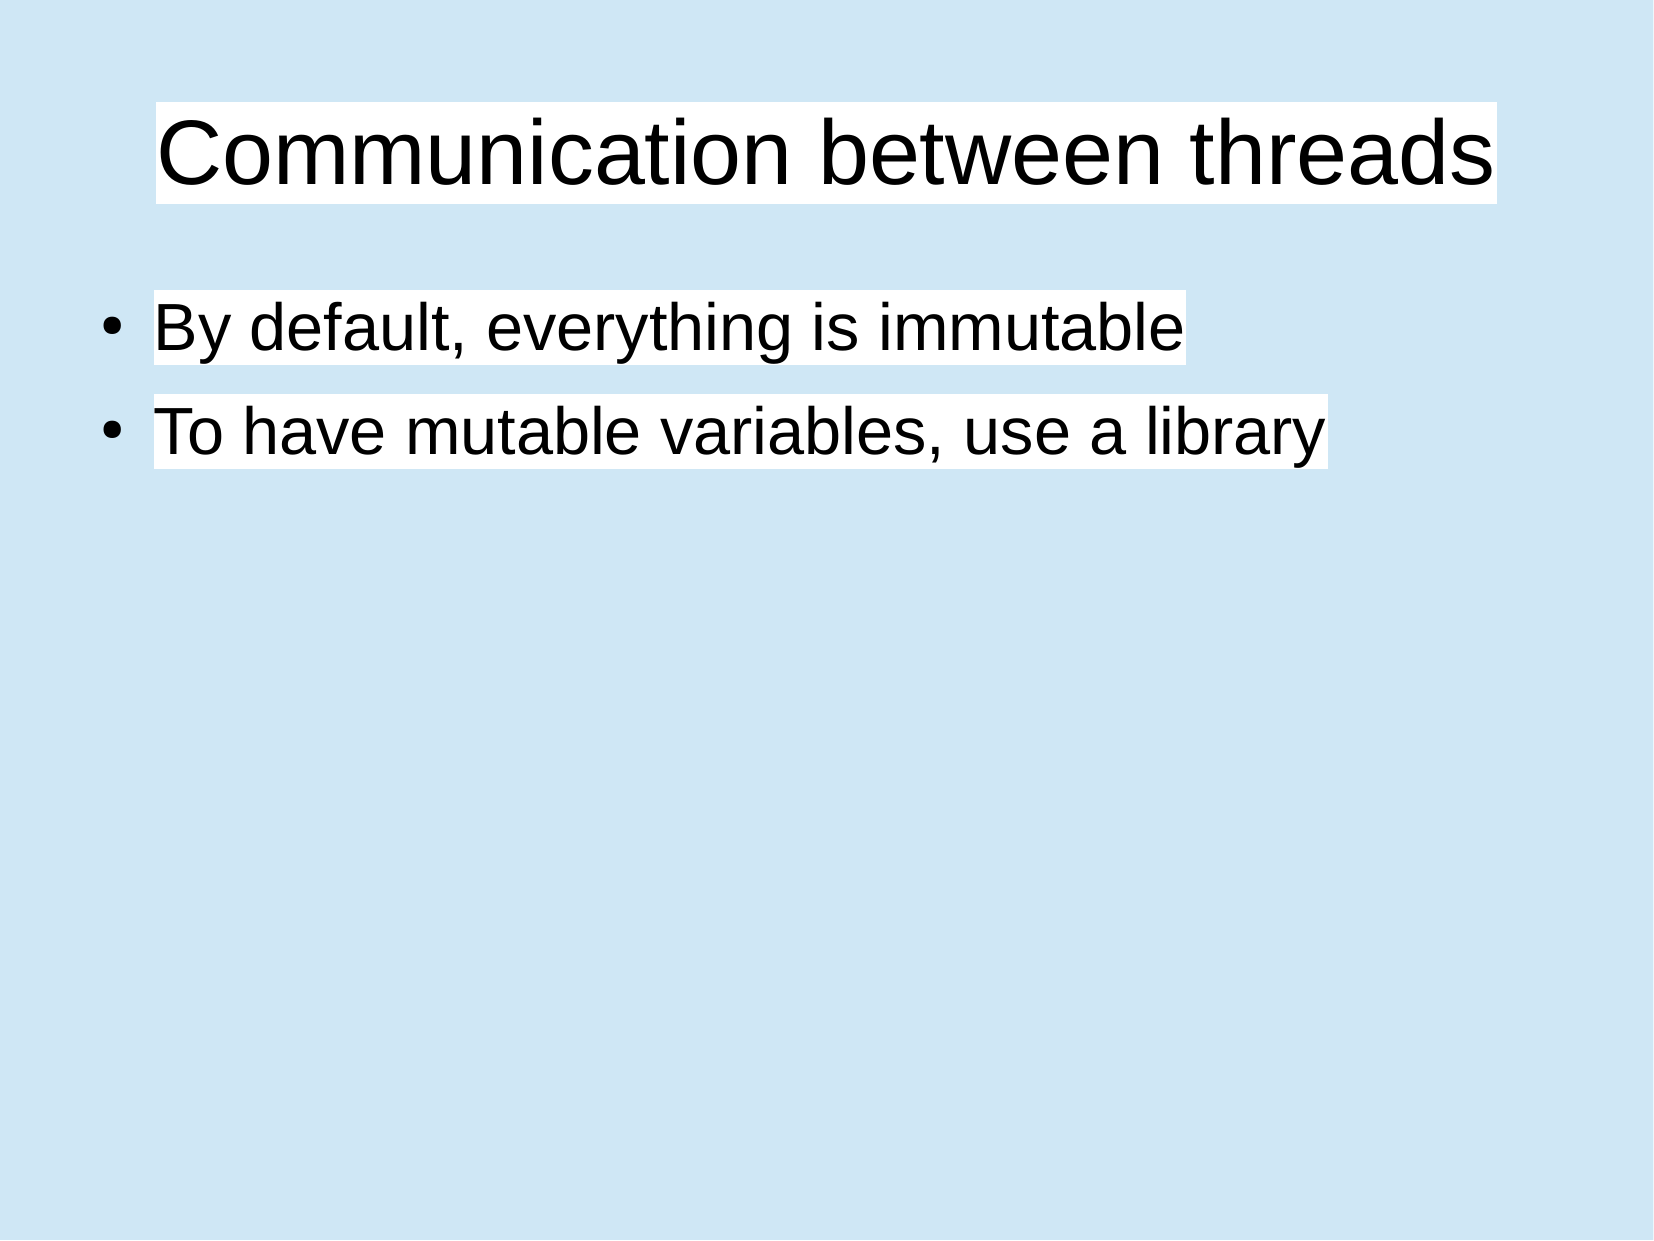

# Communication between threads
By default, everything is immutable
To have mutable variables, use a library